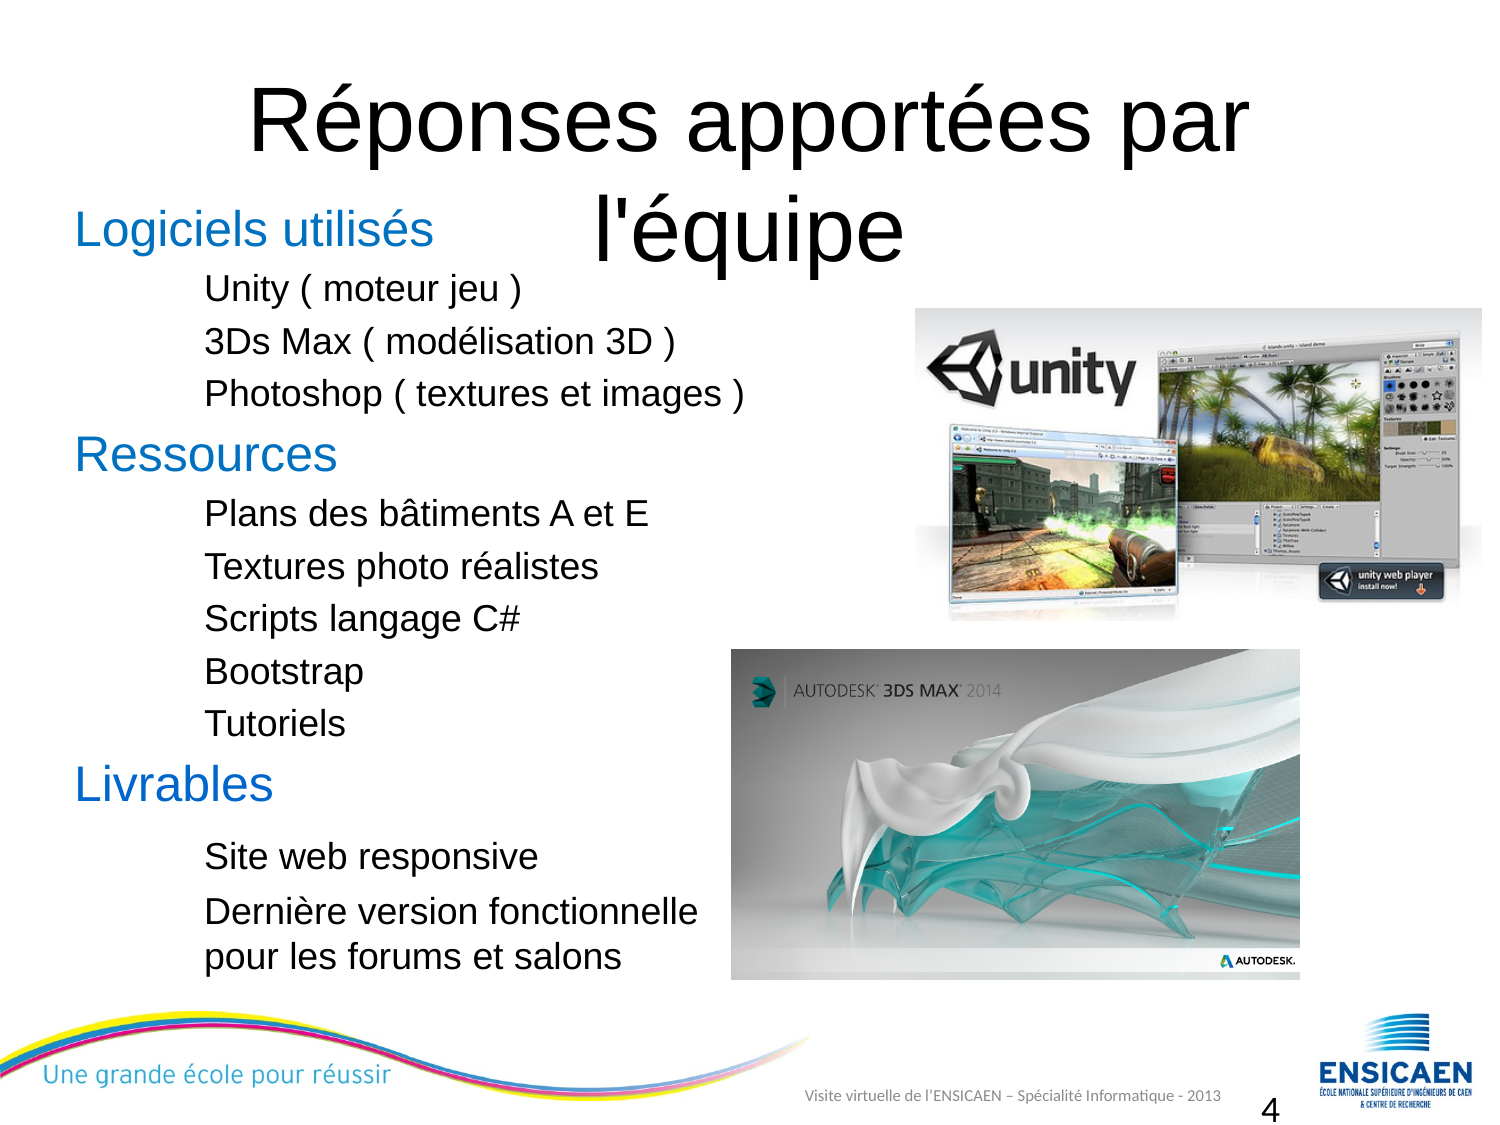

# Réponses apportées par l'équipe
Logiciels utilisés
	Unity ( moteur jeu )
	3Ds Max ( modélisation 3D )
	Photoshop ( textures et images )
Ressources
	Plans des bâtiments A et E
	Textures photo réalistes
	Scripts langage C#
	Bootstrap
	Tutoriels
Livrables
	Site web responsive
	Dernière version fonctionnelle 		pour les forums et salons